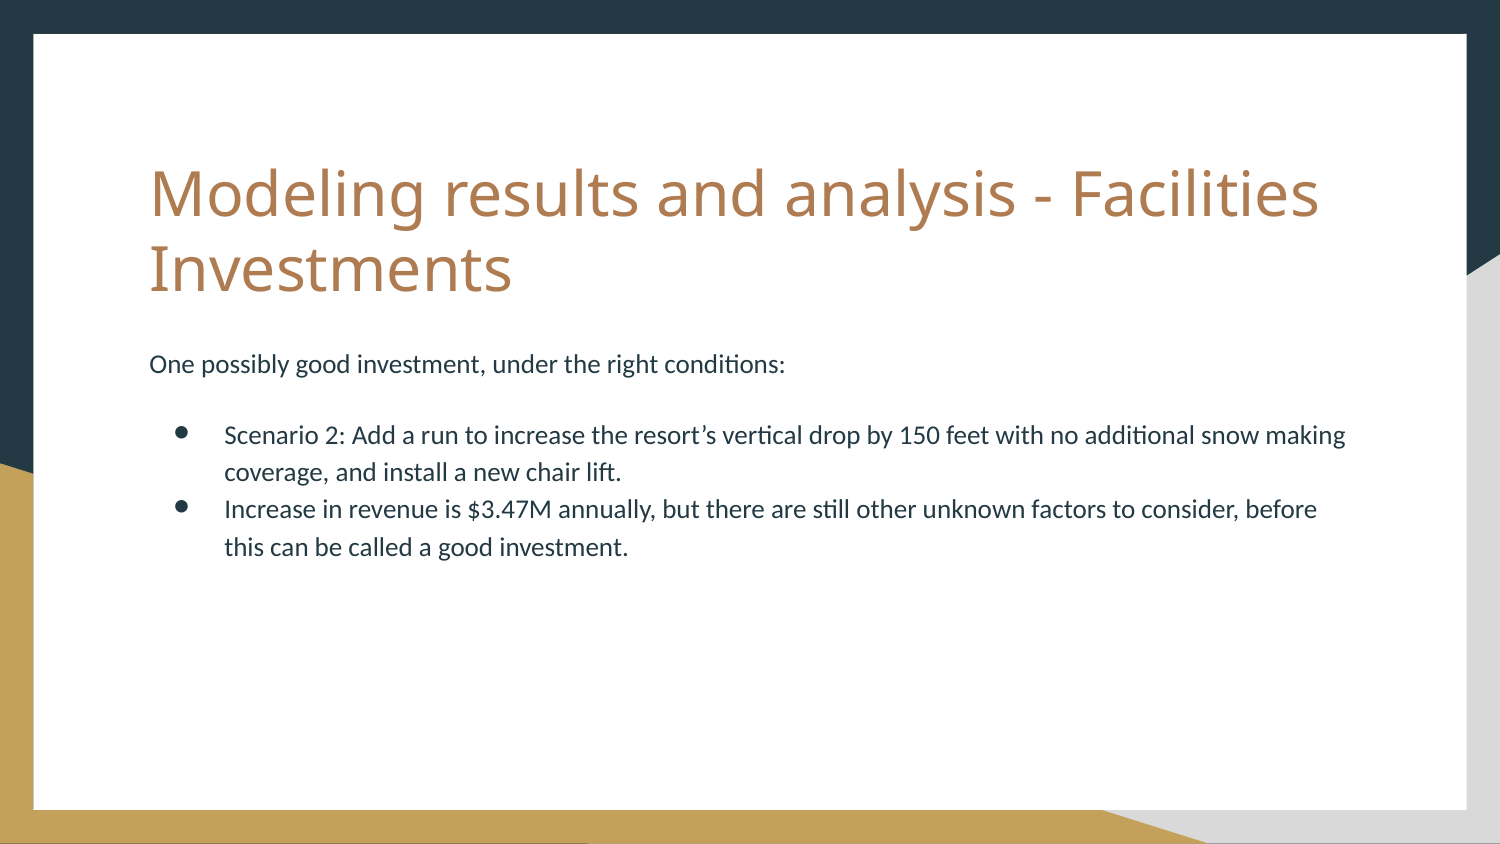

# Modeling results and analysis - Facilities Investments
One possibly good investment, under the right conditions:
Scenario 2: Add a run to increase the resort’s vertical drop by 150 feet with no additional snow making coverage, and install a new chair lift.
Increase in revenue is $3.47M annually, but there are still other unknown factors to consider, before this can be called a good investment.